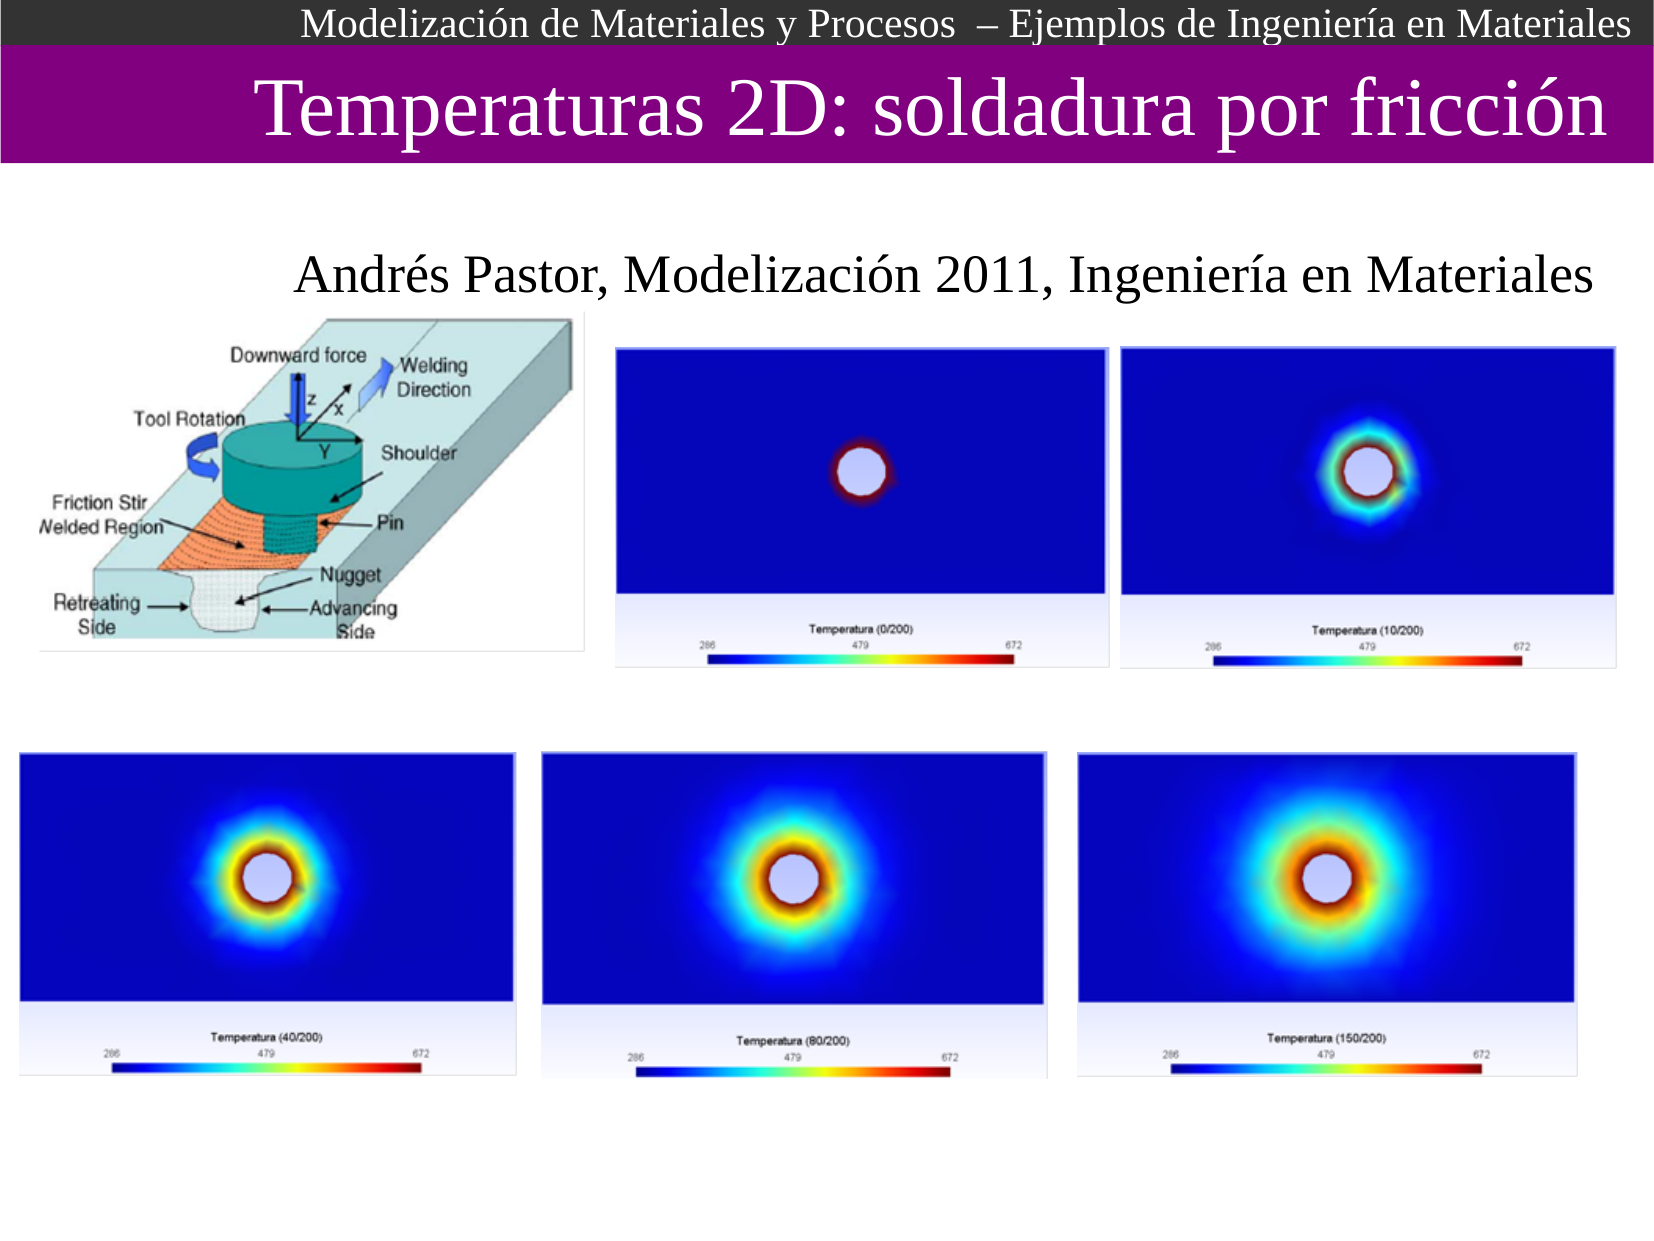

Temperaturas 2D: soldadura por fricción
Andrés Pastor, Modelización 2011, Ingeniería en Materiales